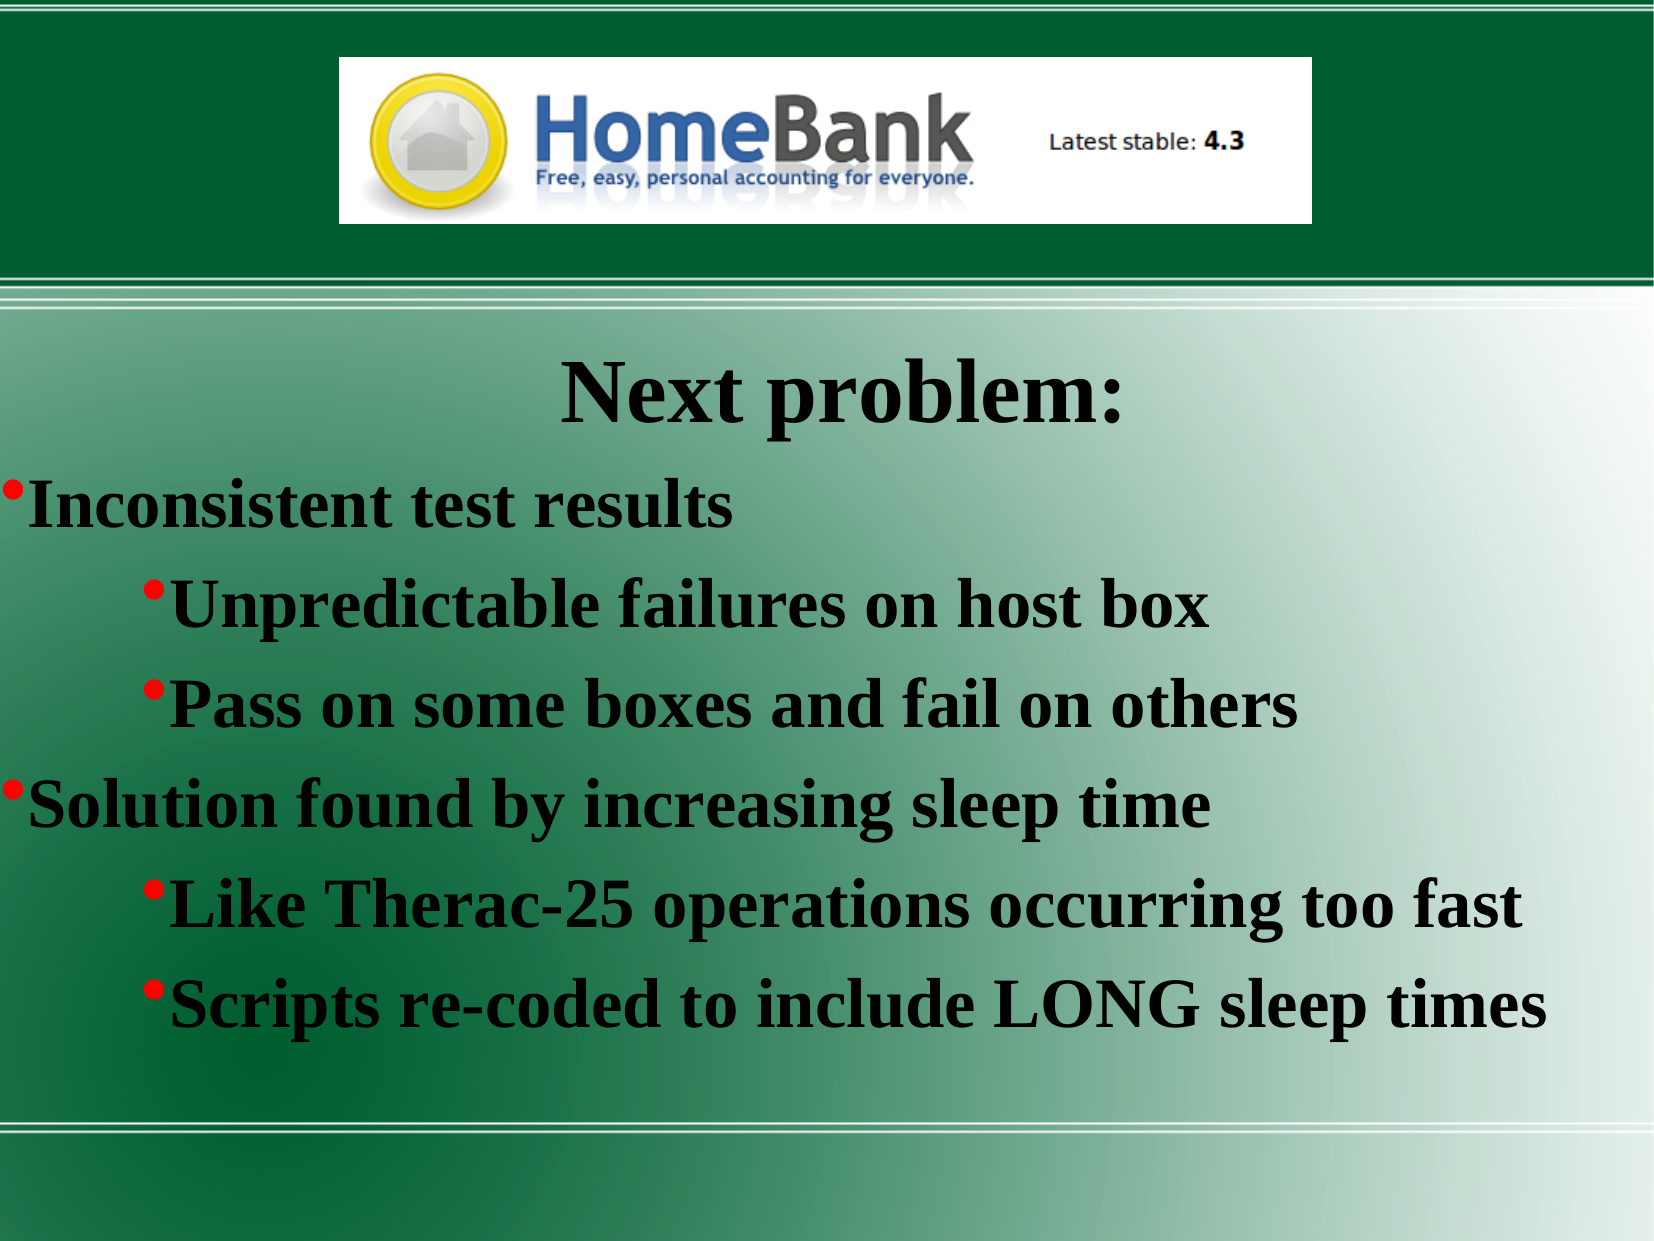

Next problem:
Inconsistent test results
Unpredictable failures on host box
Pass on some boxes and fail on others
Solution found by increasing sleep time
Like Therac-25 operations occurring too fast
Scripts re-coded to include LONG sleep times